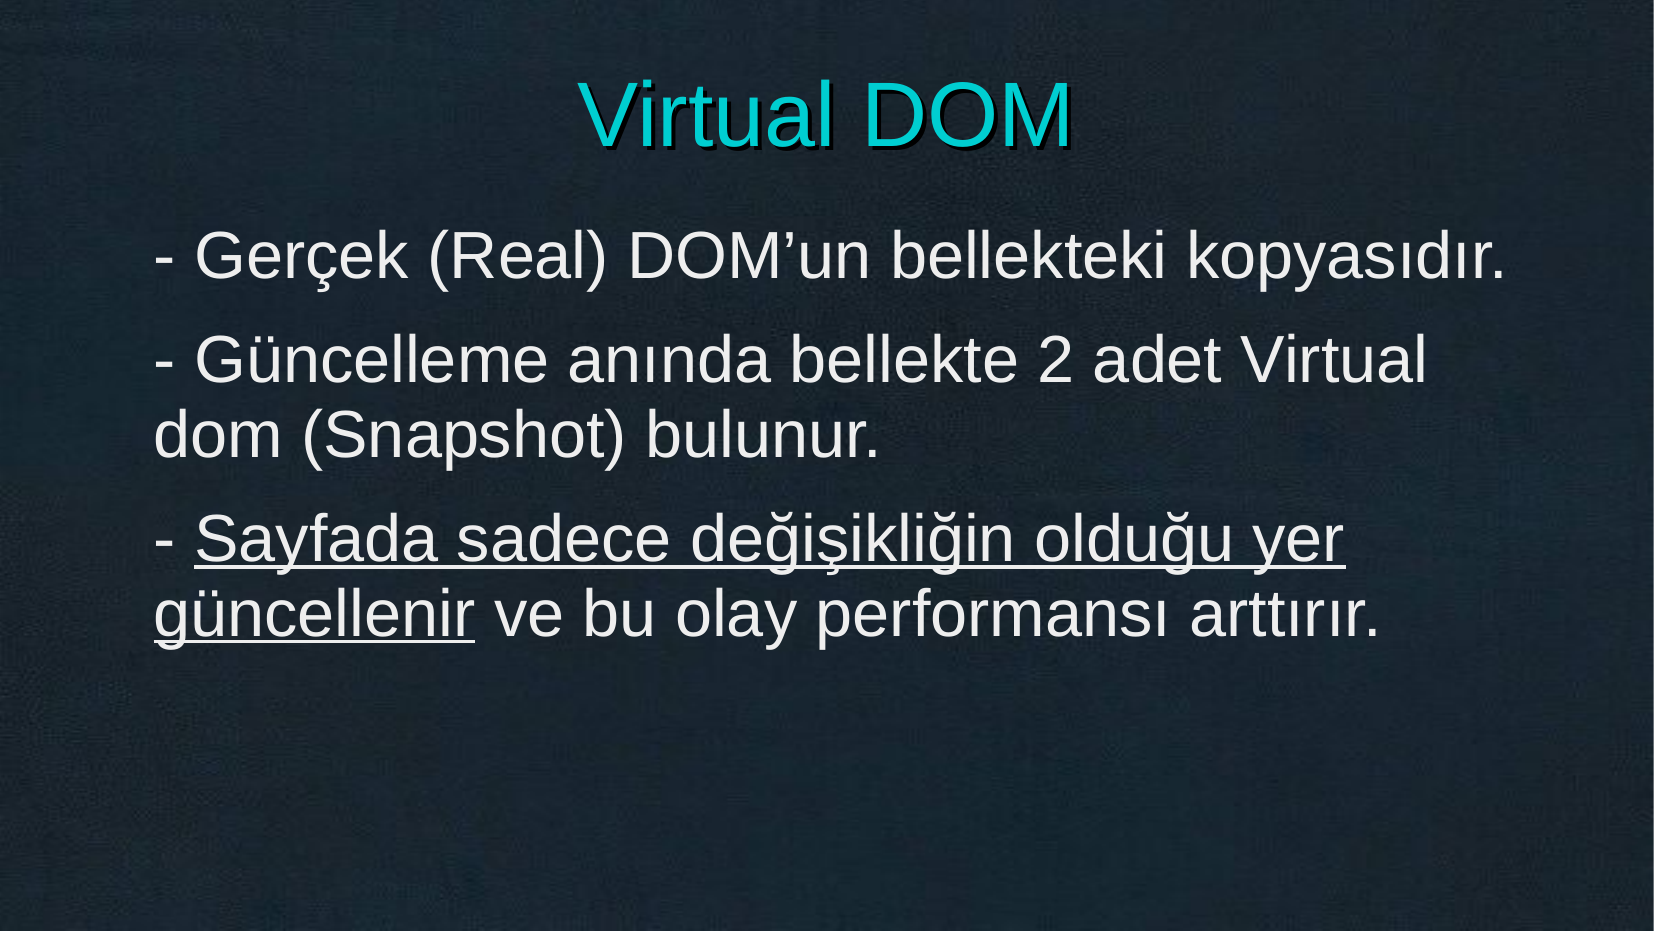

# Virtual DOM
- Gerçek (Real) DOM’un bellekteki kopyasıdır.
- Güncelleme anında bellekte 2 adet Virtual dom (Snapshot) bulunur.
- Sayfada sadece değişikliğin olduğu yer güncellenir ve bu olay performansı arttırır.